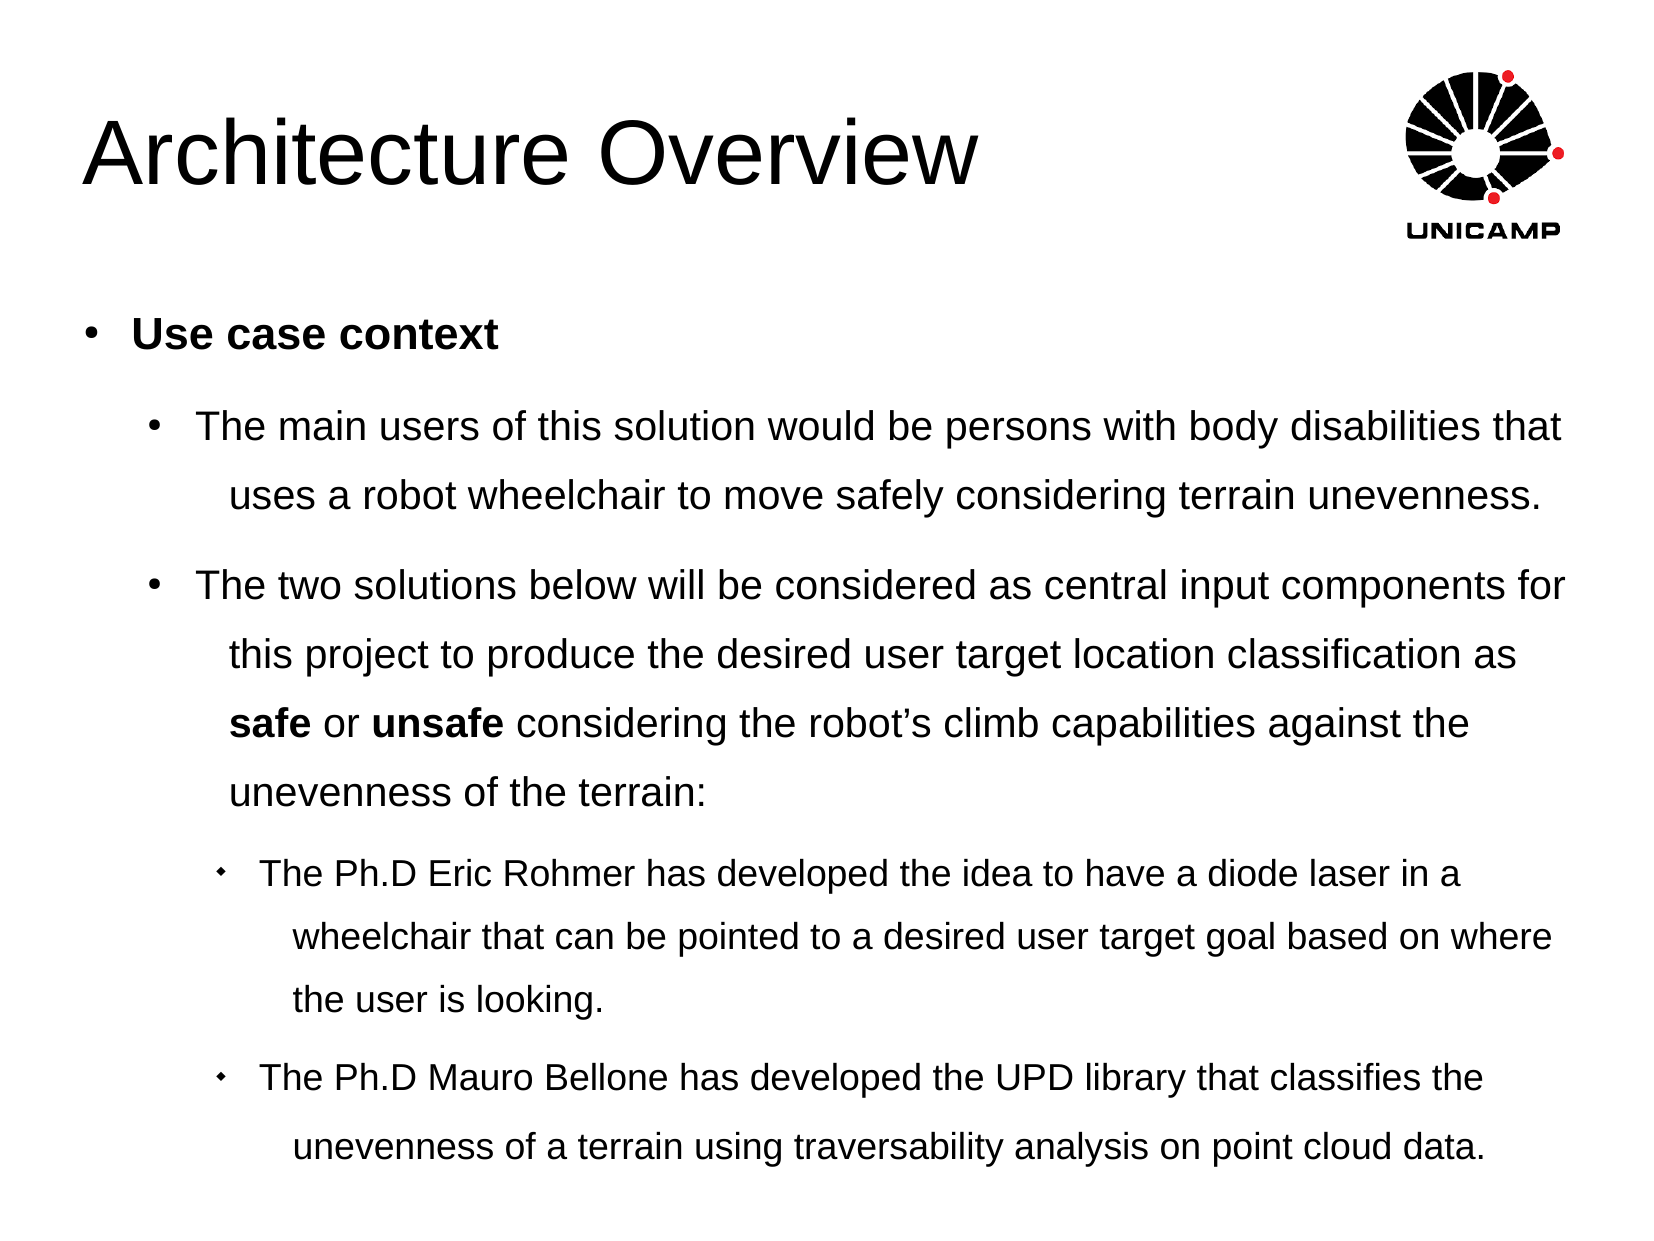

# Architecture Overview
Use case context
The main users of this solution would be persons with body disabilities that uses a robot wheelchair to move safely considering terrain unevenness.
The two solutions below will be considered as central input components for this project to produce the desired user target location classification as safe or unsafe considering the robot’s climb capabilities against the unevenness of the terrain:
The Ph.D Eric Rohmer has developed the idea to have a diode laser in a wheelchair that can be pointed to a desired user target goal based on where the user is looking.
The Ph.D Mauro Bellone has developed the UPD library that classifies the unevenness of a terrain using traversability analysis on point cloud data.